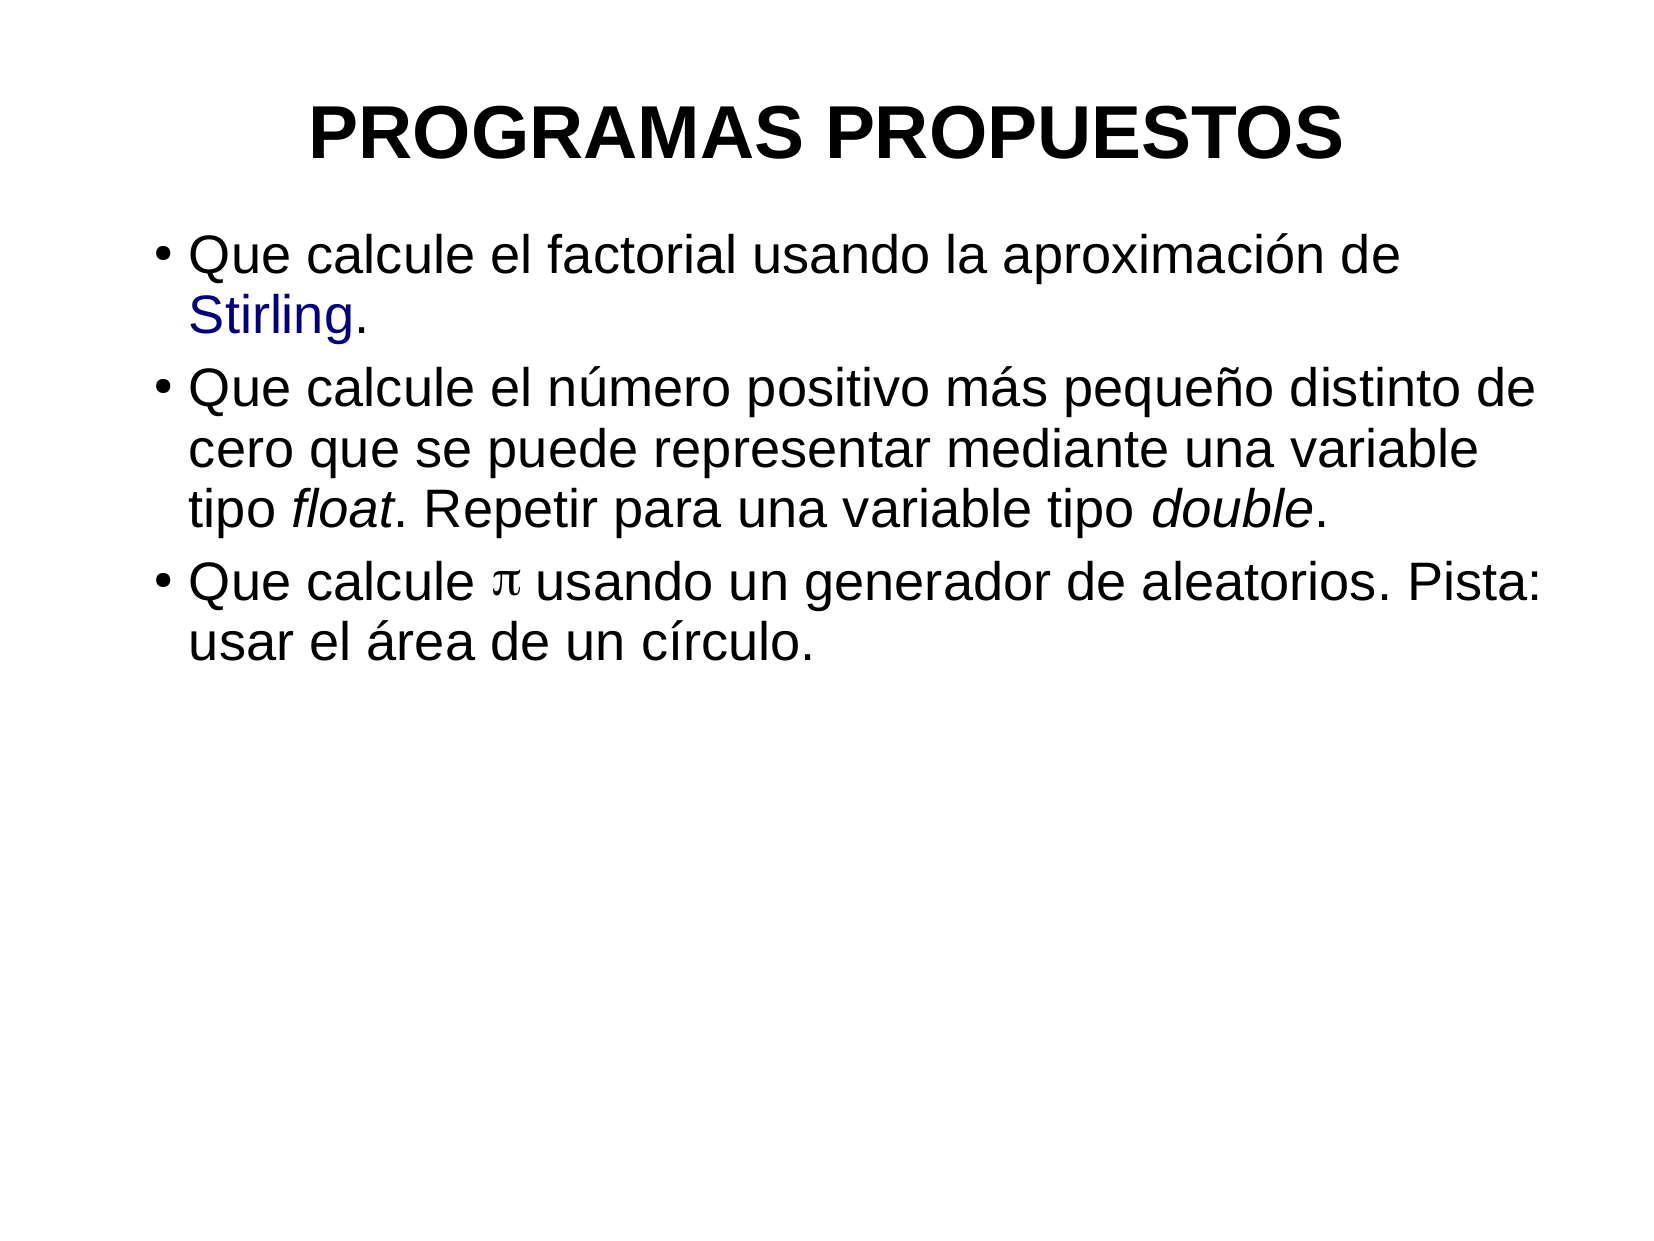

# PROGRAMAS PROPUESTOS
Que calcule el factorial usando la aproximación de Stirling.
Que calcule el número positivo más pequeño distinto de cero que se puede representar mediante una variable tipo float. Repetir para una variable tipo double.
Que calcule usando un generador de aleatorios. Pista: usar el área de un círculo.